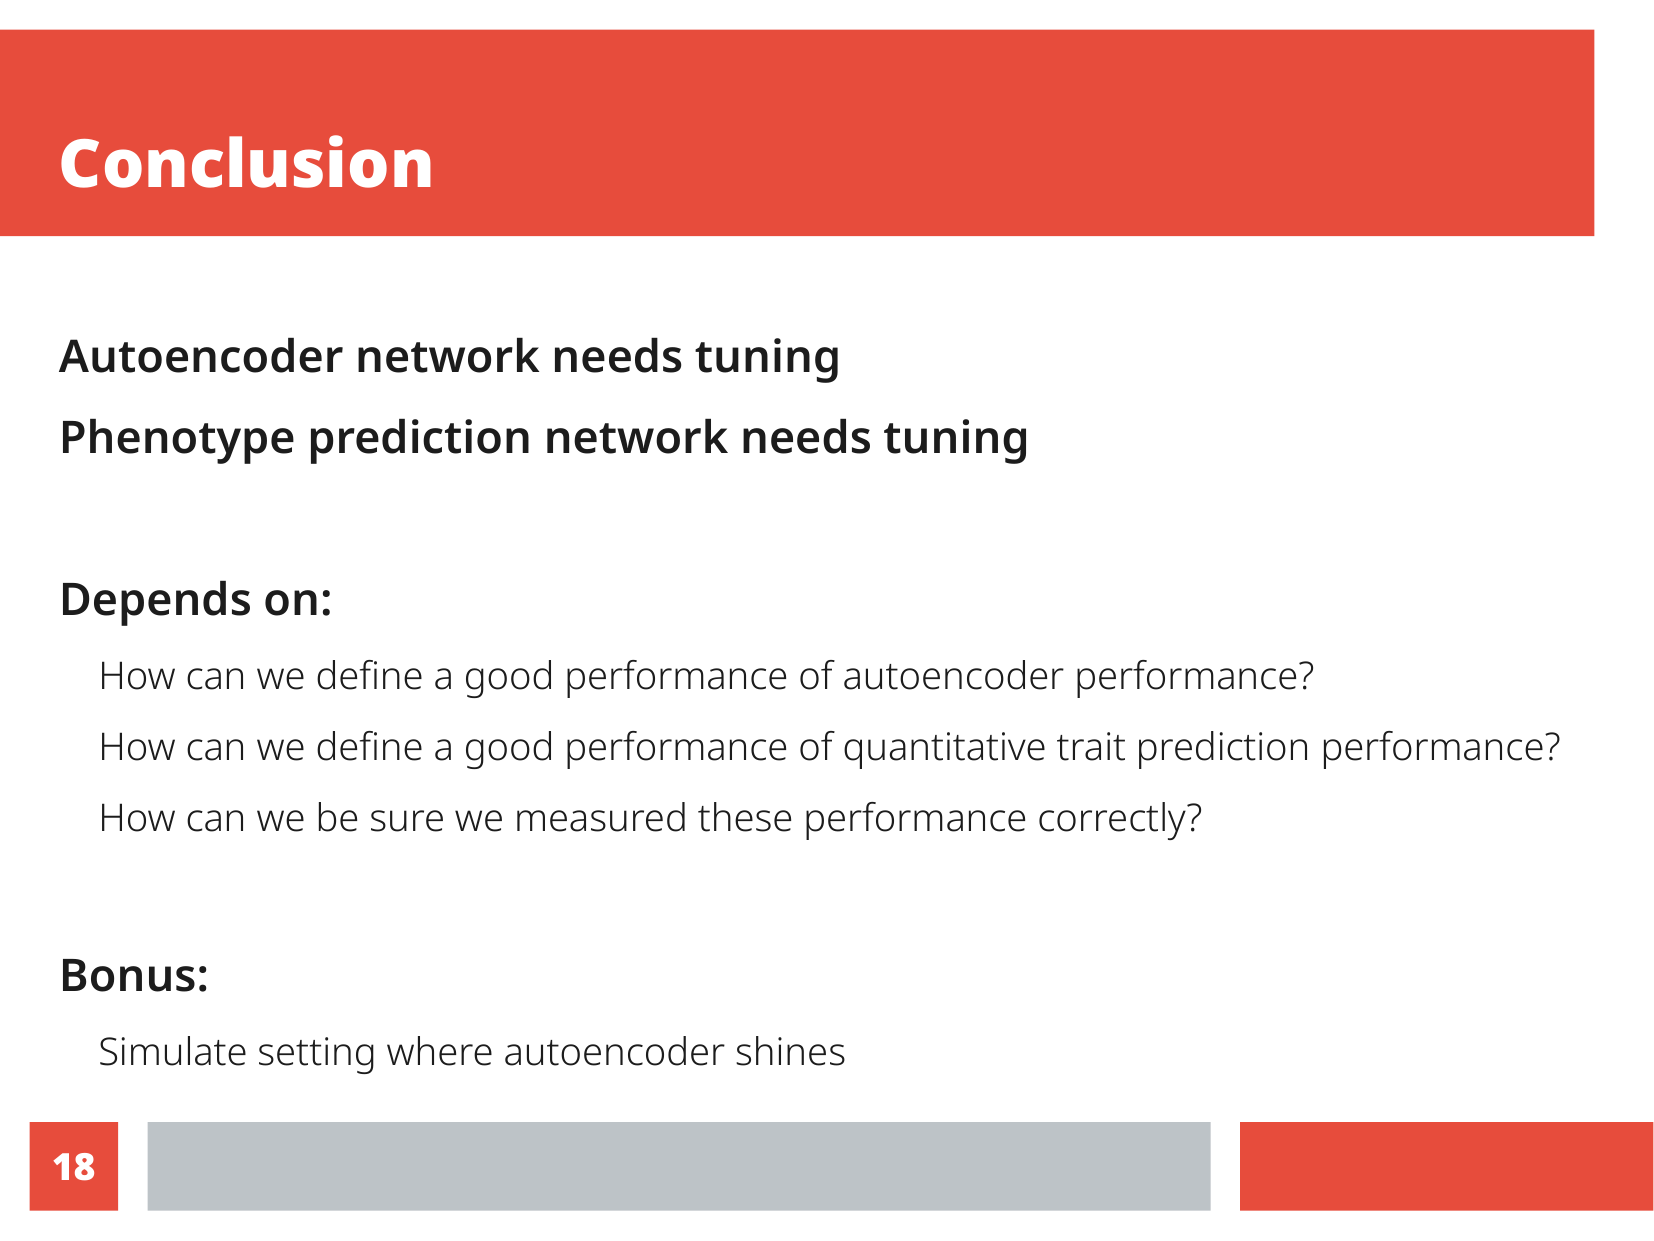

# Conclusion
Autoencoder network needs tuning
Phenotype prediction network needs tuning
Depends on:
How can we define a good performance of autoencoder performance?
How can we define a good performance of quantitative trait prediction performance?
How can we be sure we measured these performance correctly?
Bonus:
Simulate setting where autoencoder shines
18